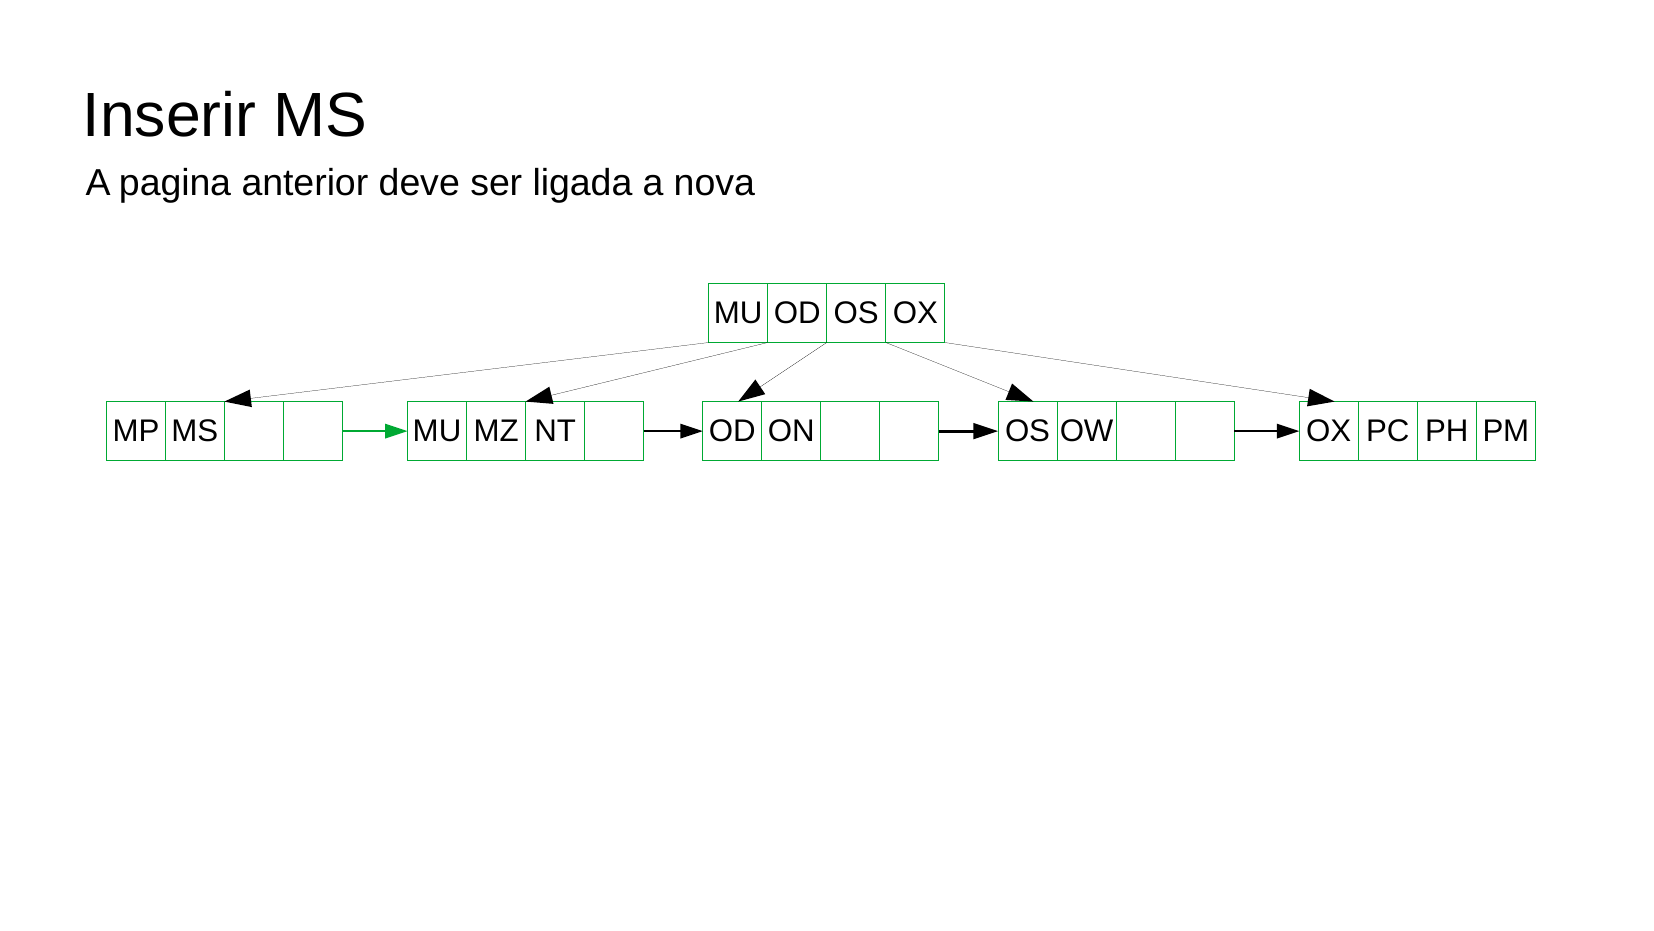

# Inserir MS
A pagina anterior deve ser ligada a nova
MU
OD
OS
OX
MP
MS
MU
MZ
NT
OD
ON
OS
OW
OX
PC
PH
PM